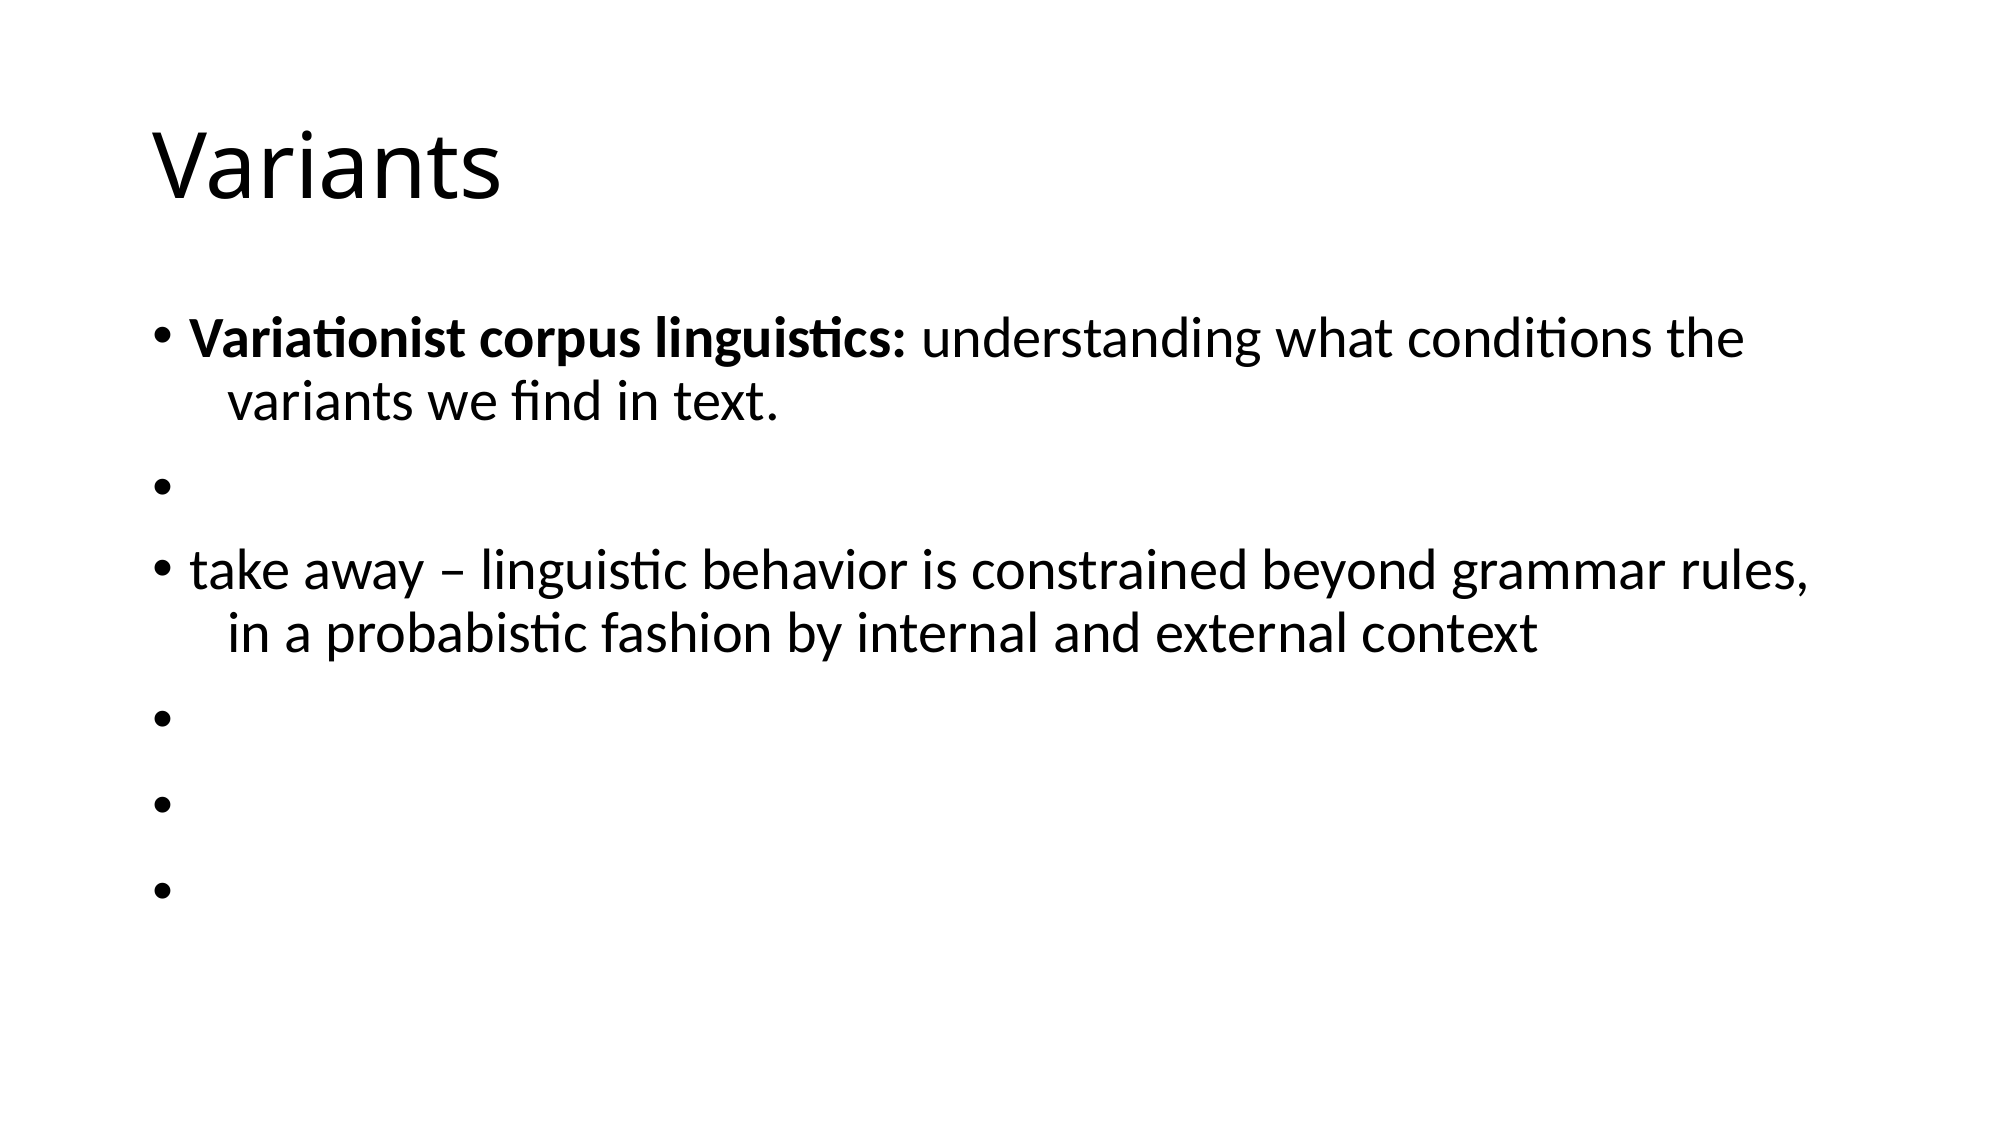

# Variants
Variationist corpus linguistics: understanding what conditions the variants we find in text.
take away – linguistic behavior is constrained beyond grammar rules, in a probabistic fashion by internal and external context